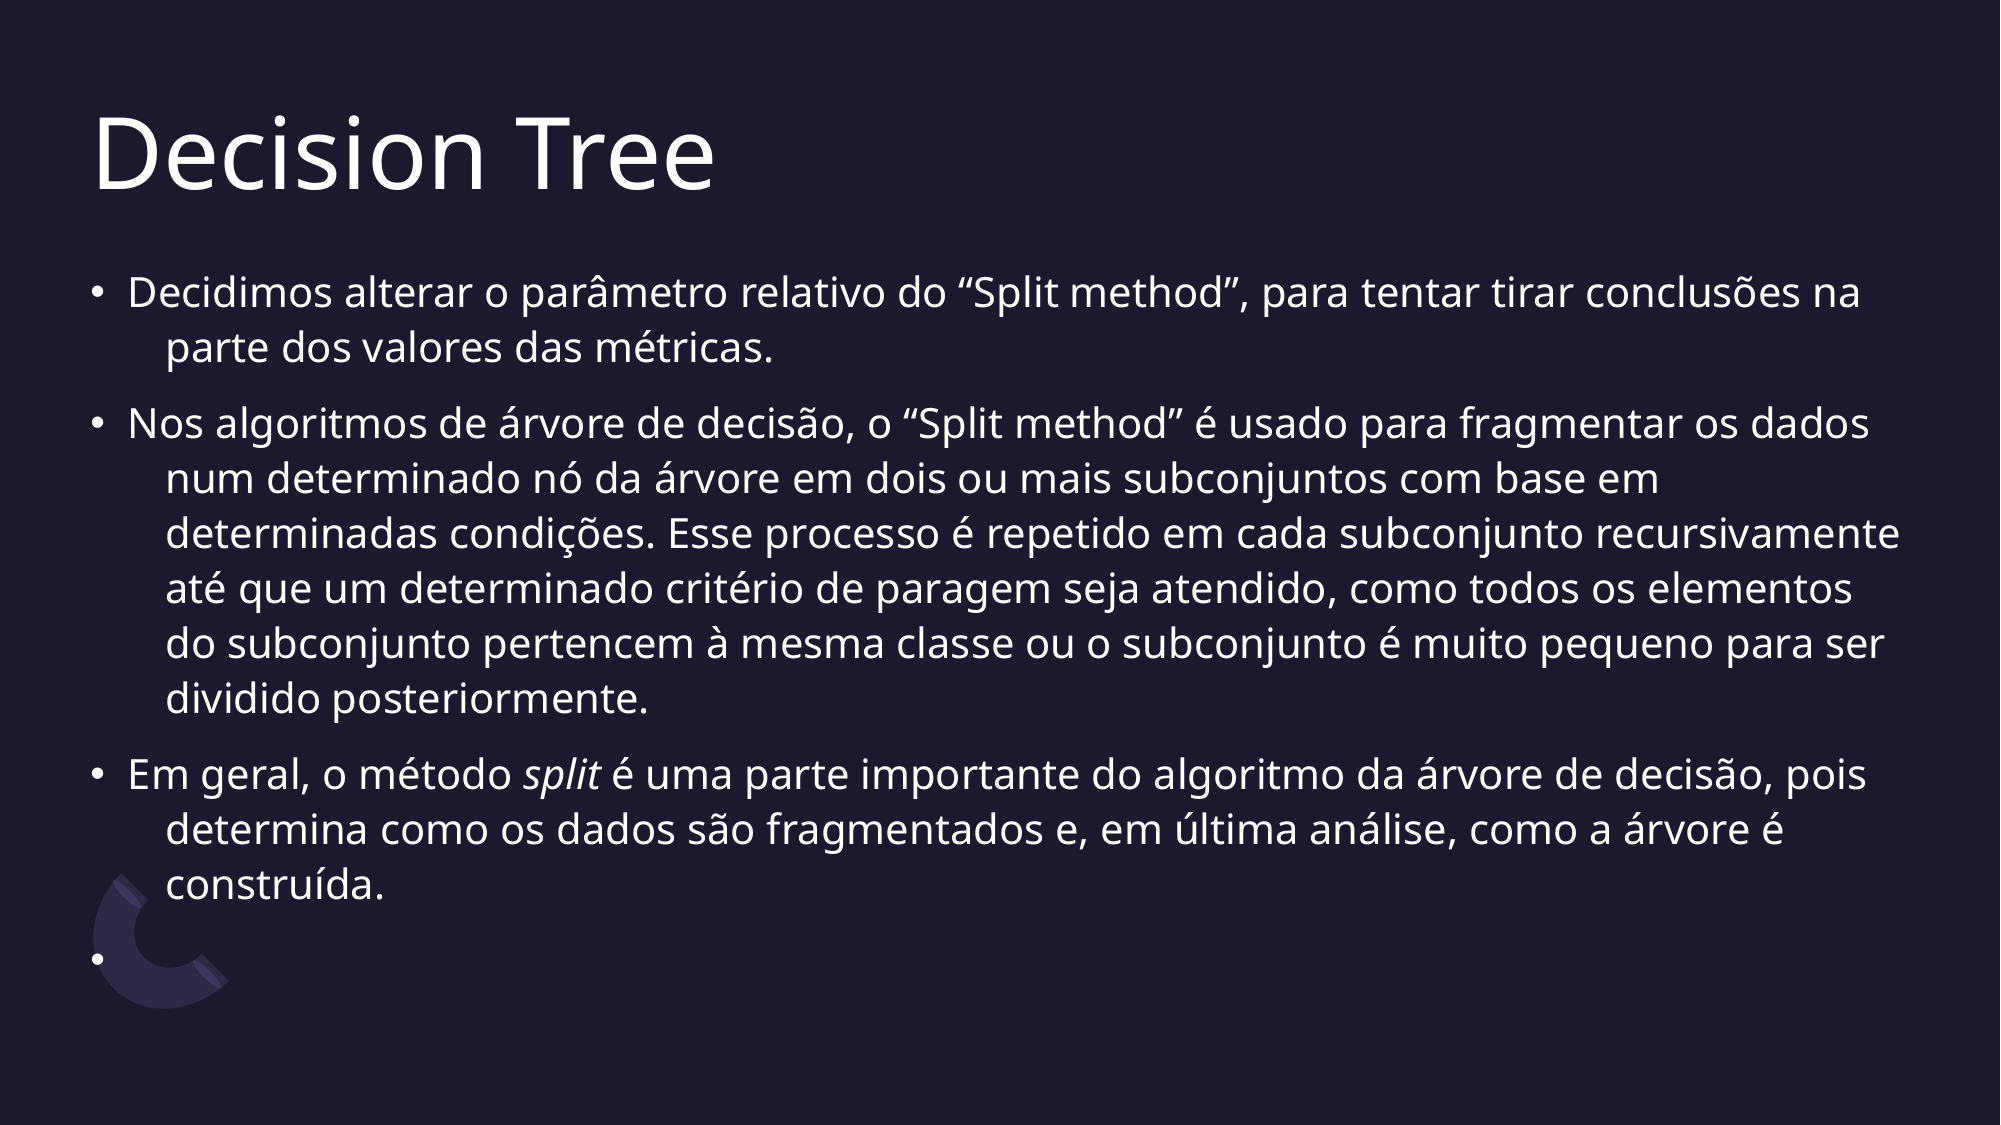

# Decision Tree
Decidimos alterar o parâmetro relativo do “Split method”, para tentar tirar conclusões na parte dos valores das métricas.
Nos algoritmos de árvore de decisão, o “Split method” é usado para fragmentar os dados num determinado nó da árvore em dois ou mais subconjuntos com base em determinadas condições. Esse processo é repetido em cada subconjunto recursivamente até que um determinado critério de paragem seja atendido, como todos os elementos do subconjunto pertencem à mesma classe ou o subconjunto é muito pequeno para ser dividido posteriormente.
Em geral, o método split é uma parte importante do algoritmo da árvore de decisão, pois determina como os dados são fragmentados e, em última análise, como a árvore é construída.